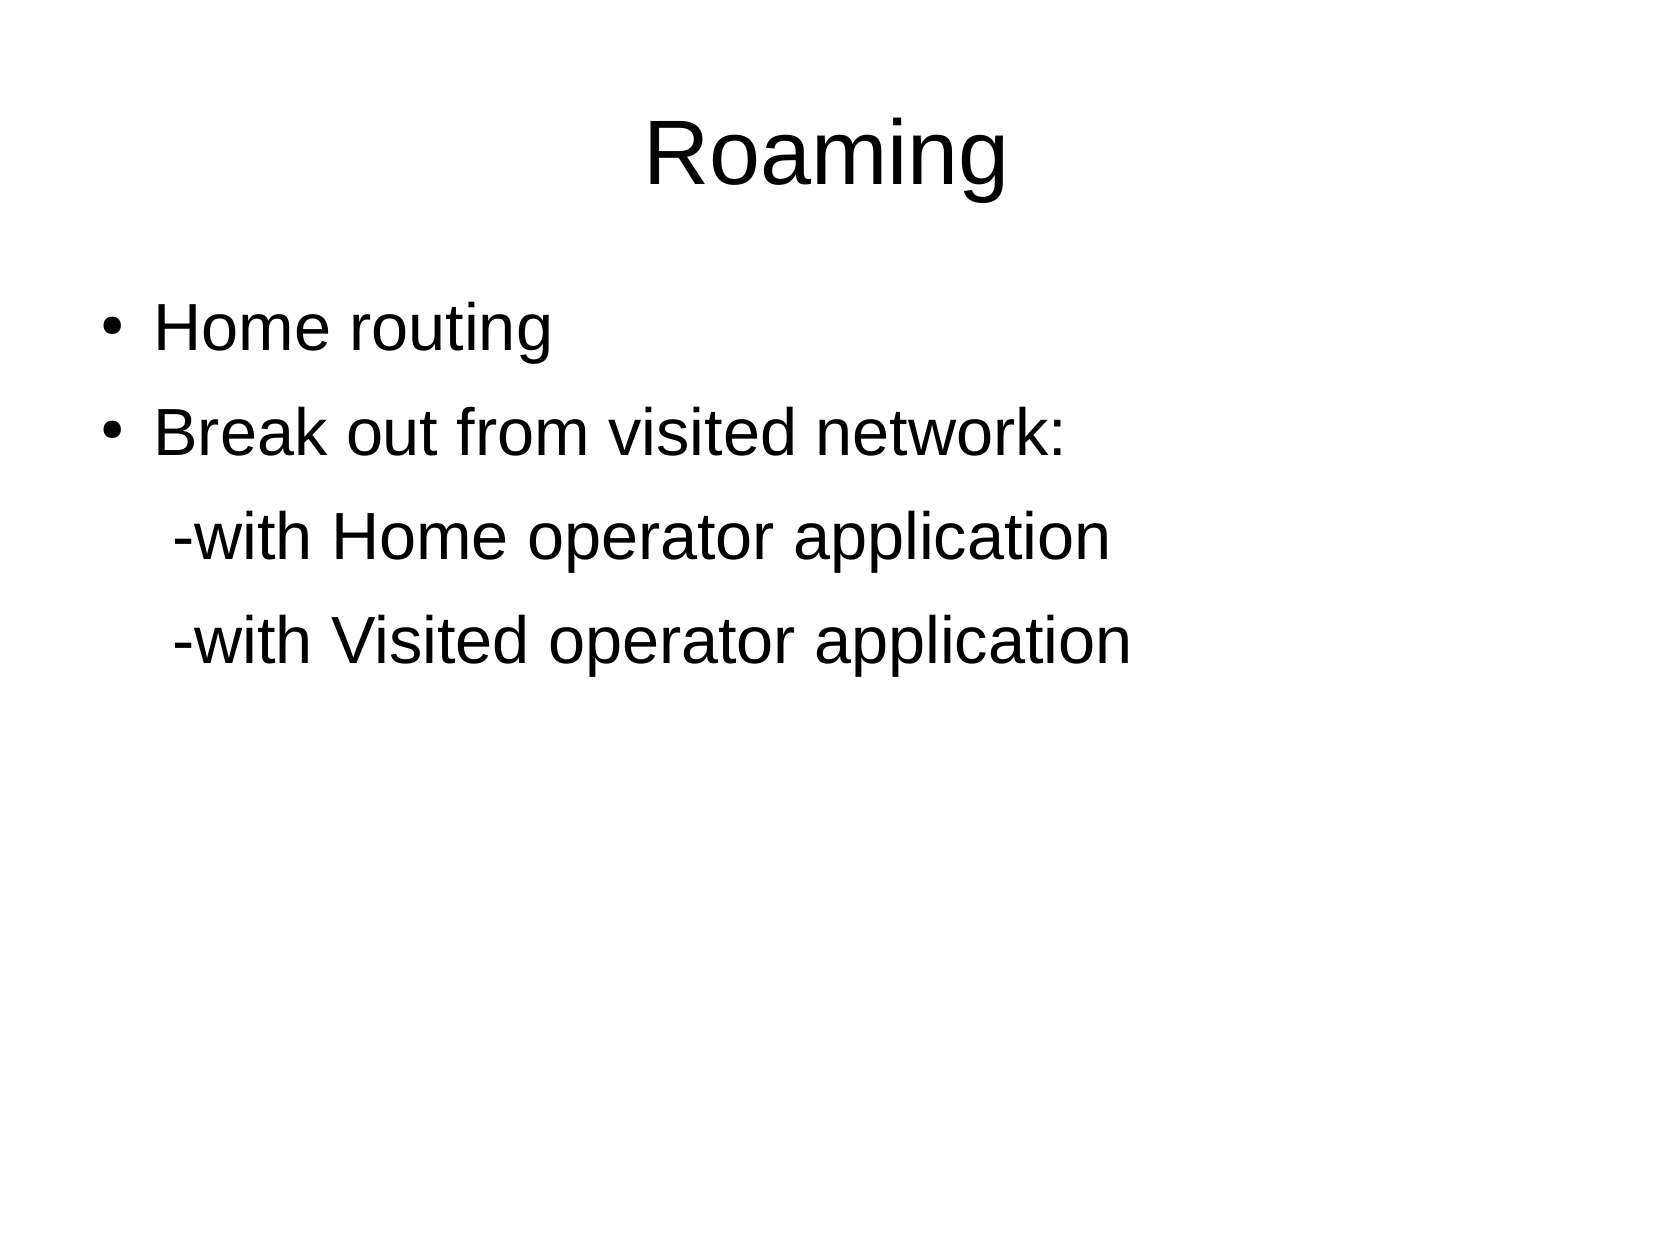

# Roaming
Home routing
Break out from visited network:
 -with Home operator application
 -with Visited operator application